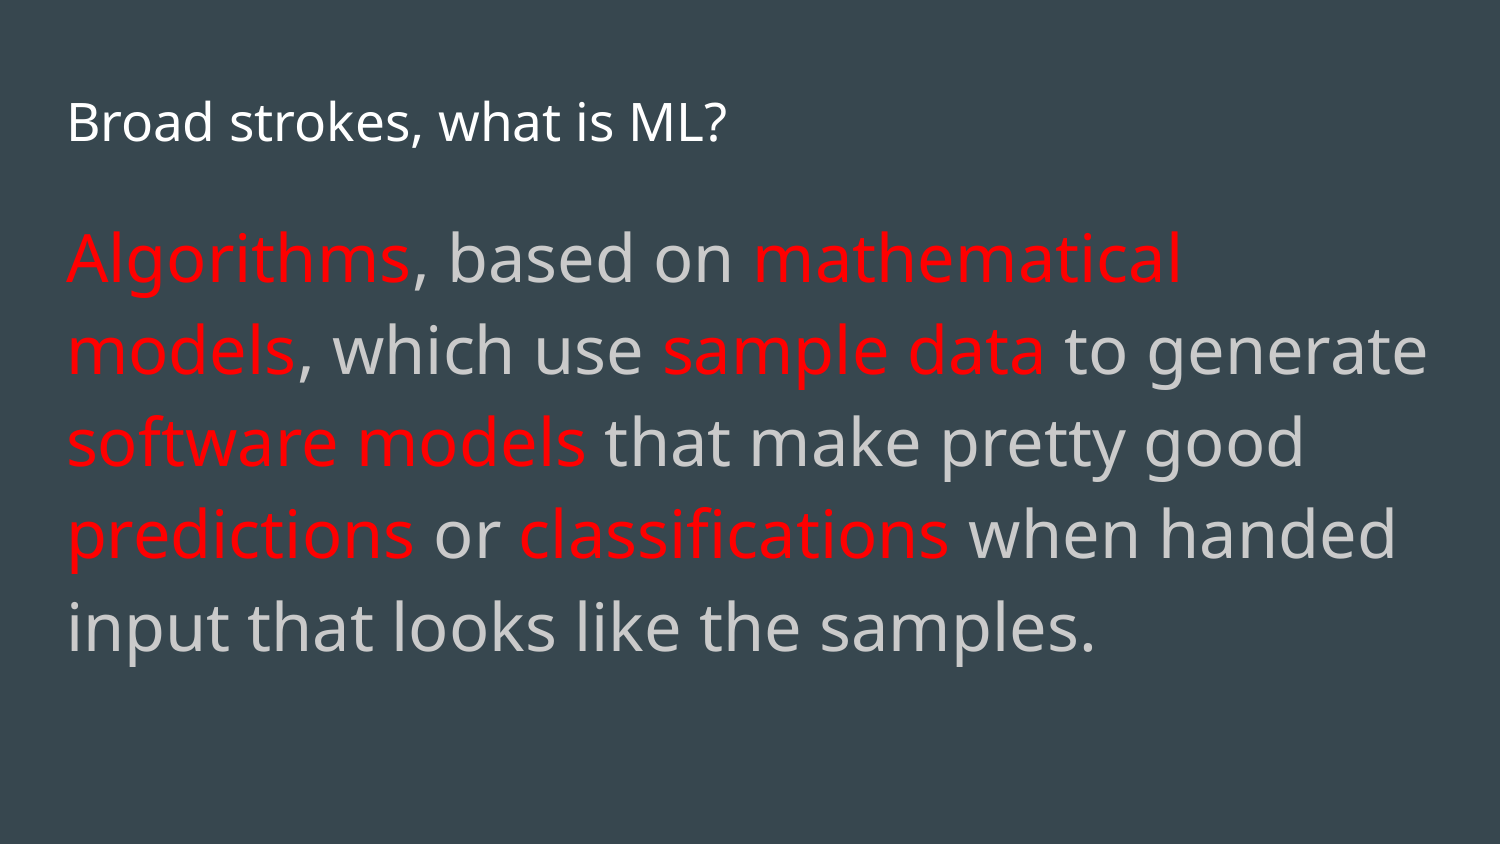

# Broad strokes, what is ML?
Algorithms, based on mathematical models, which use sample data to generate software models that make pretty good predictions or classifications when handed input that looks like the samples.